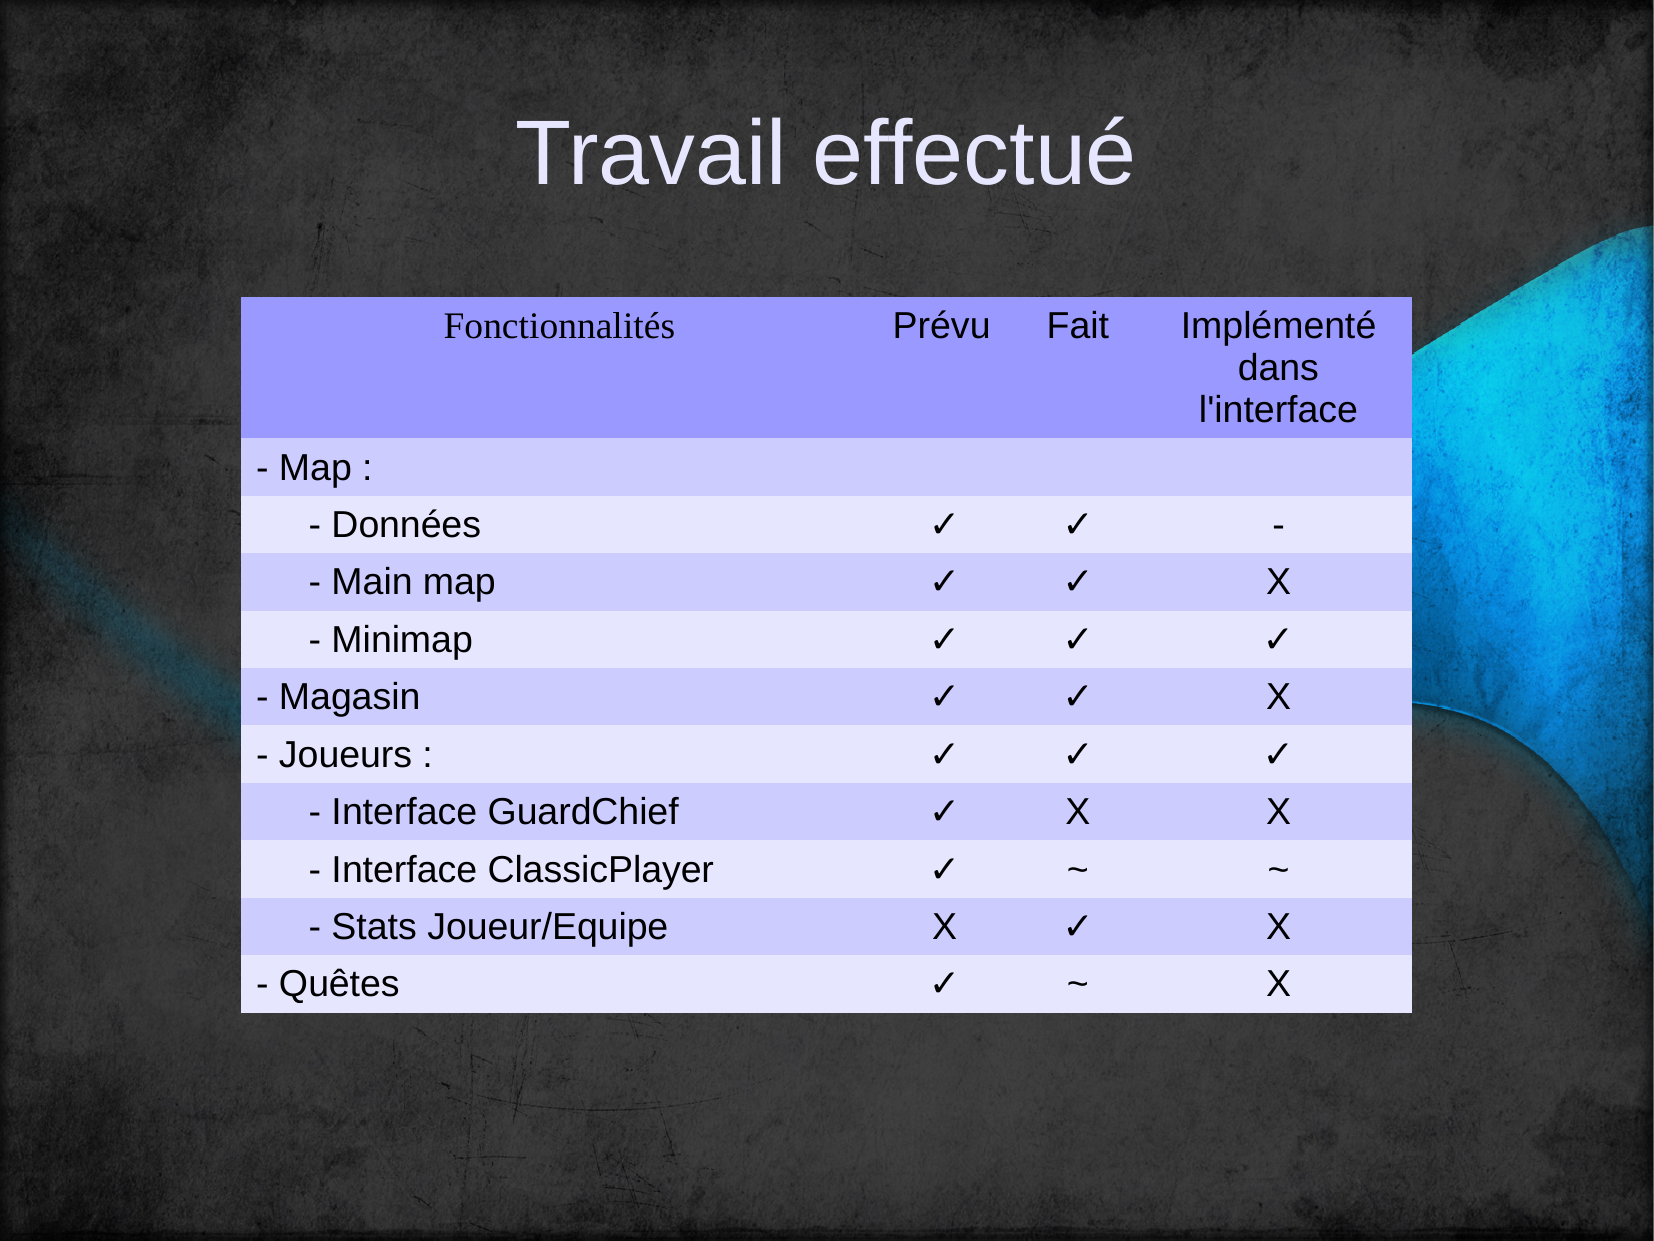

# Travail effectué
| Fonctionnalités | Prévu | Fait | Implémenté dans l'interface |
| --- | --- | --- | --- |
| - Map : | | | |
| - Données | ✓ | ✓ | - |
| - Main map | ✓ | ✓ | X |
| - Minimap | ✓ | ✓ | ✓ |
| - Magasin | ✓ | ✓ | X |
| - Joueurs : | ✓ | ✓ | ✓ |
| - Interface GuardChief | ✓ | X | X |
| - Interface ClassicPlayer | ✓ | ~ | ~ |
| - Stats Joueur/Equipe | X | ✓ | X |
| - Quêtes | ✓ | ~ | X |